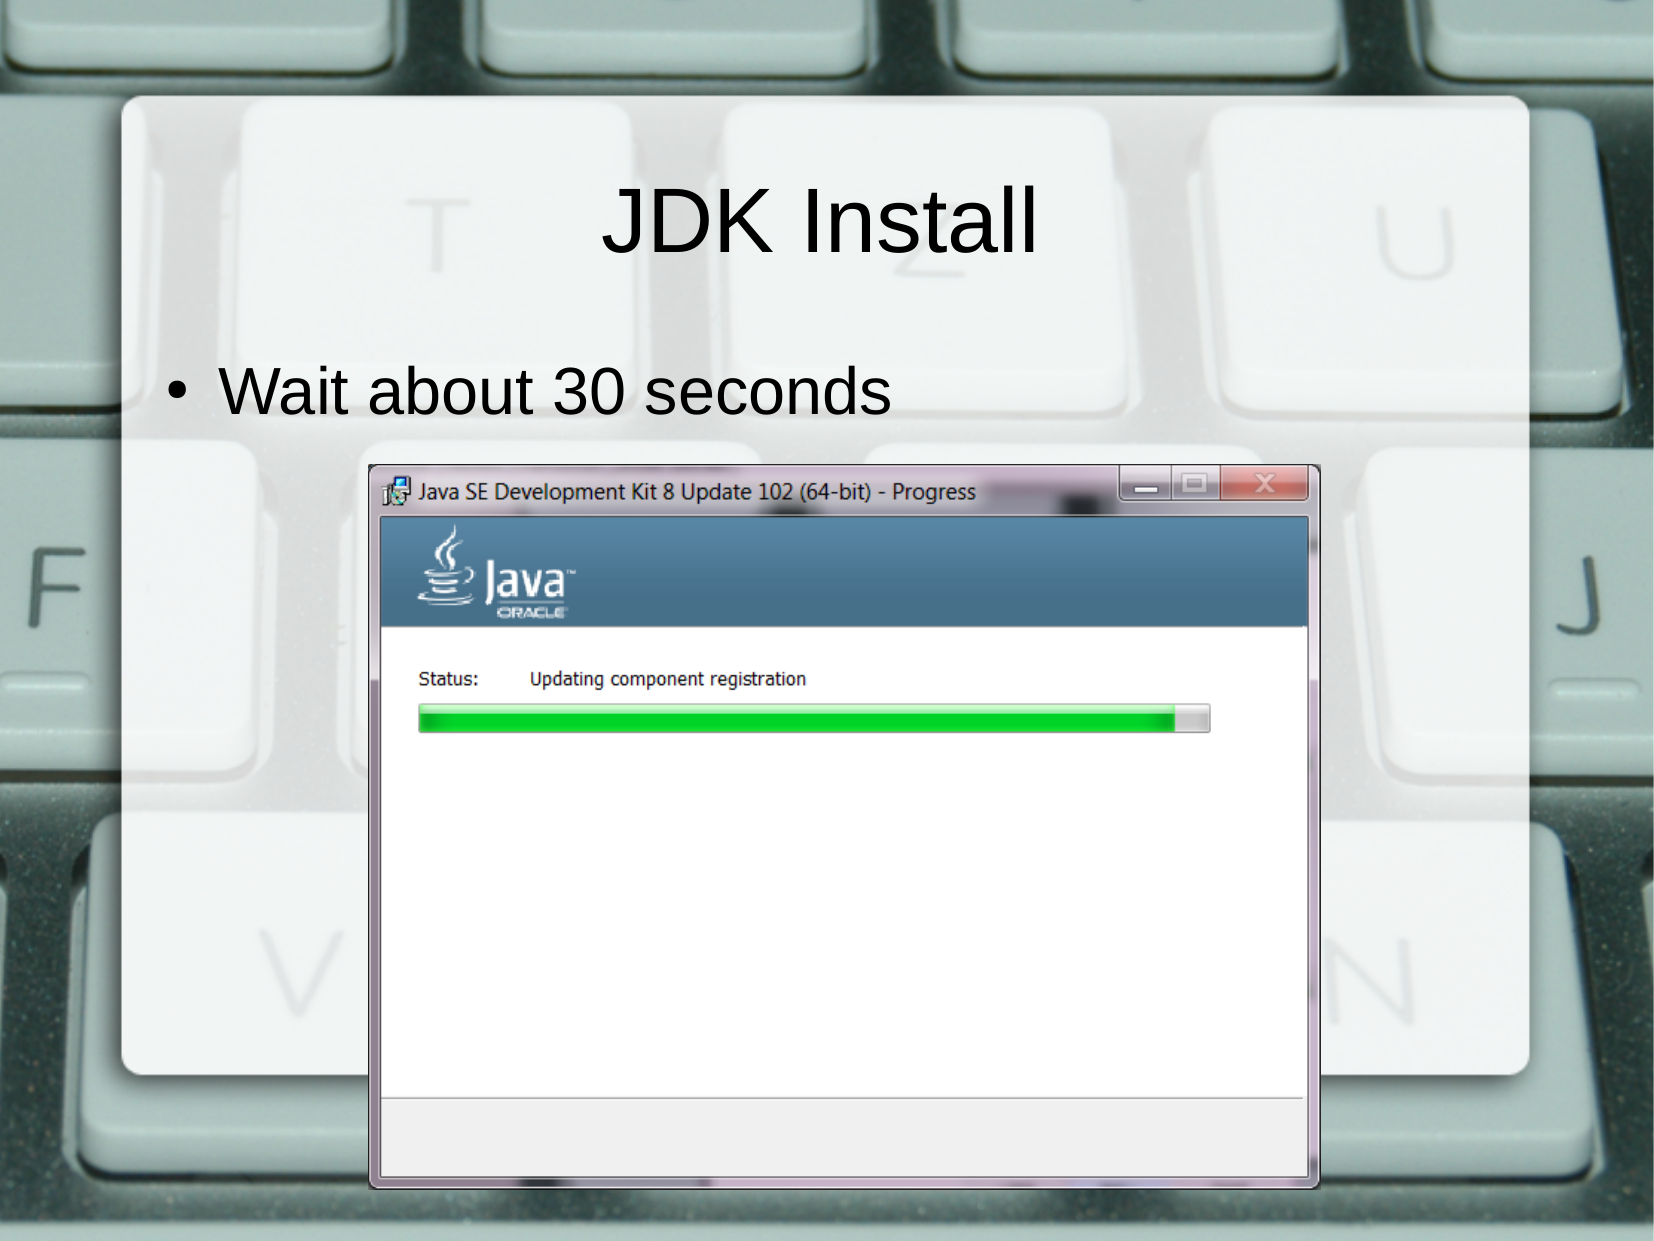

# JDK Install
Wait about 30 seconds